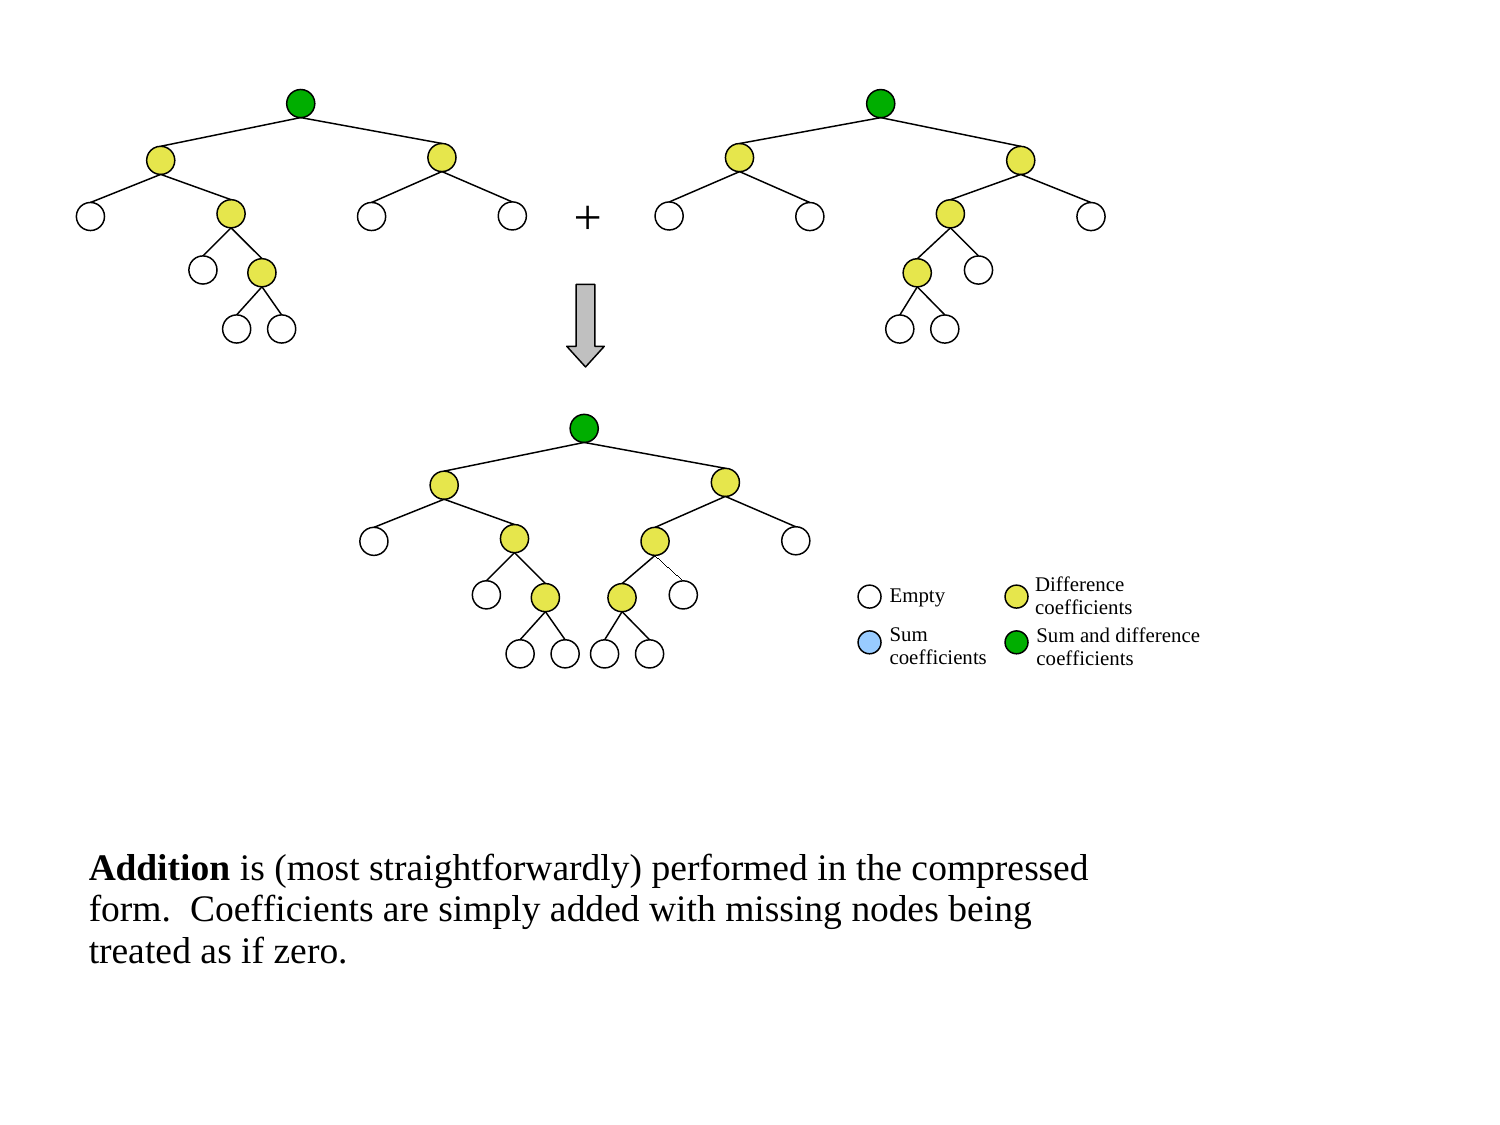

+
Difference coefficients
Empty
Sum coefficients
Sum and difference coefficients
Addition is (most straightforwardly) performed in the compressed
form. Coefficients are simply added with missing nodes being
treated as if zero.